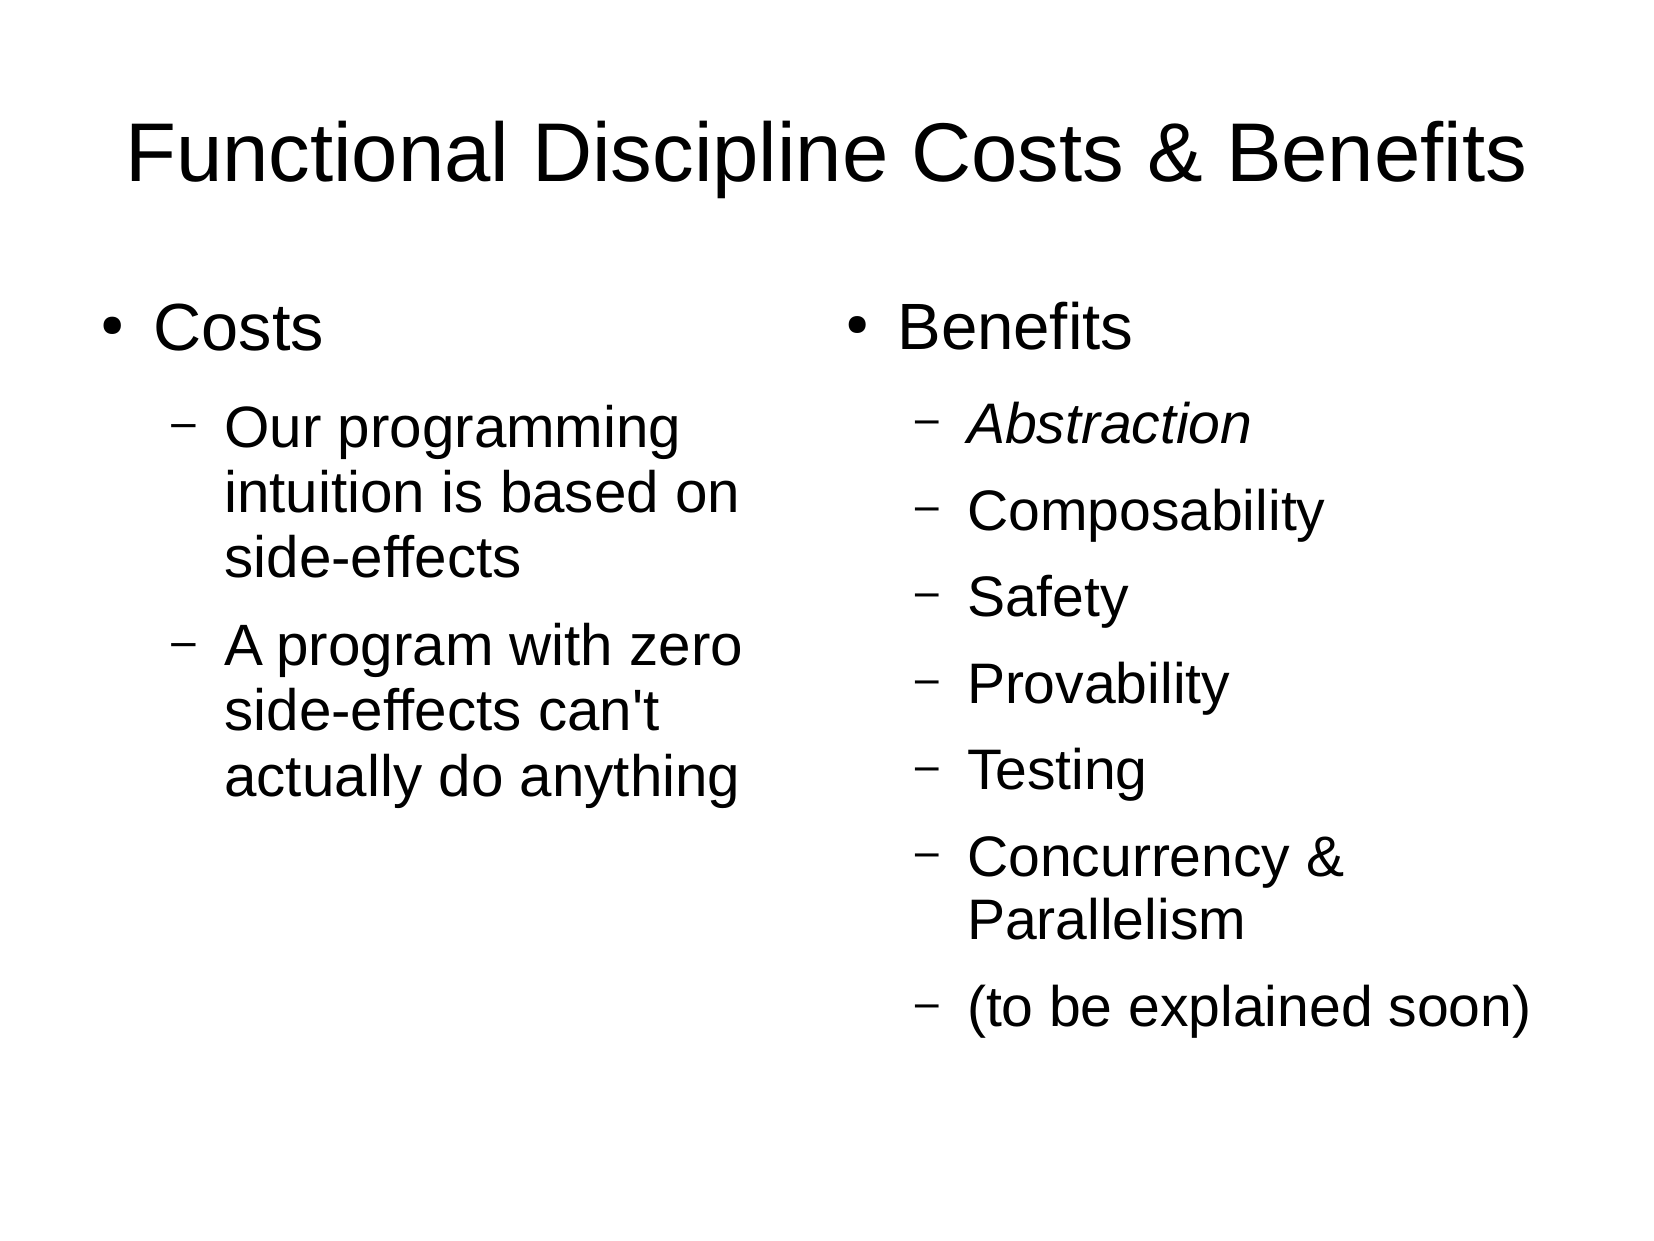

# Functional Discipline Costs & Benefits
Costs
Our programming intuition is based on side-effects
A program with zero side-effects can't actually do anything
Benefits
Abstraction
Composability
Safety
Provability
Testing
Concurrency & Parallelism
(to be explained soon)